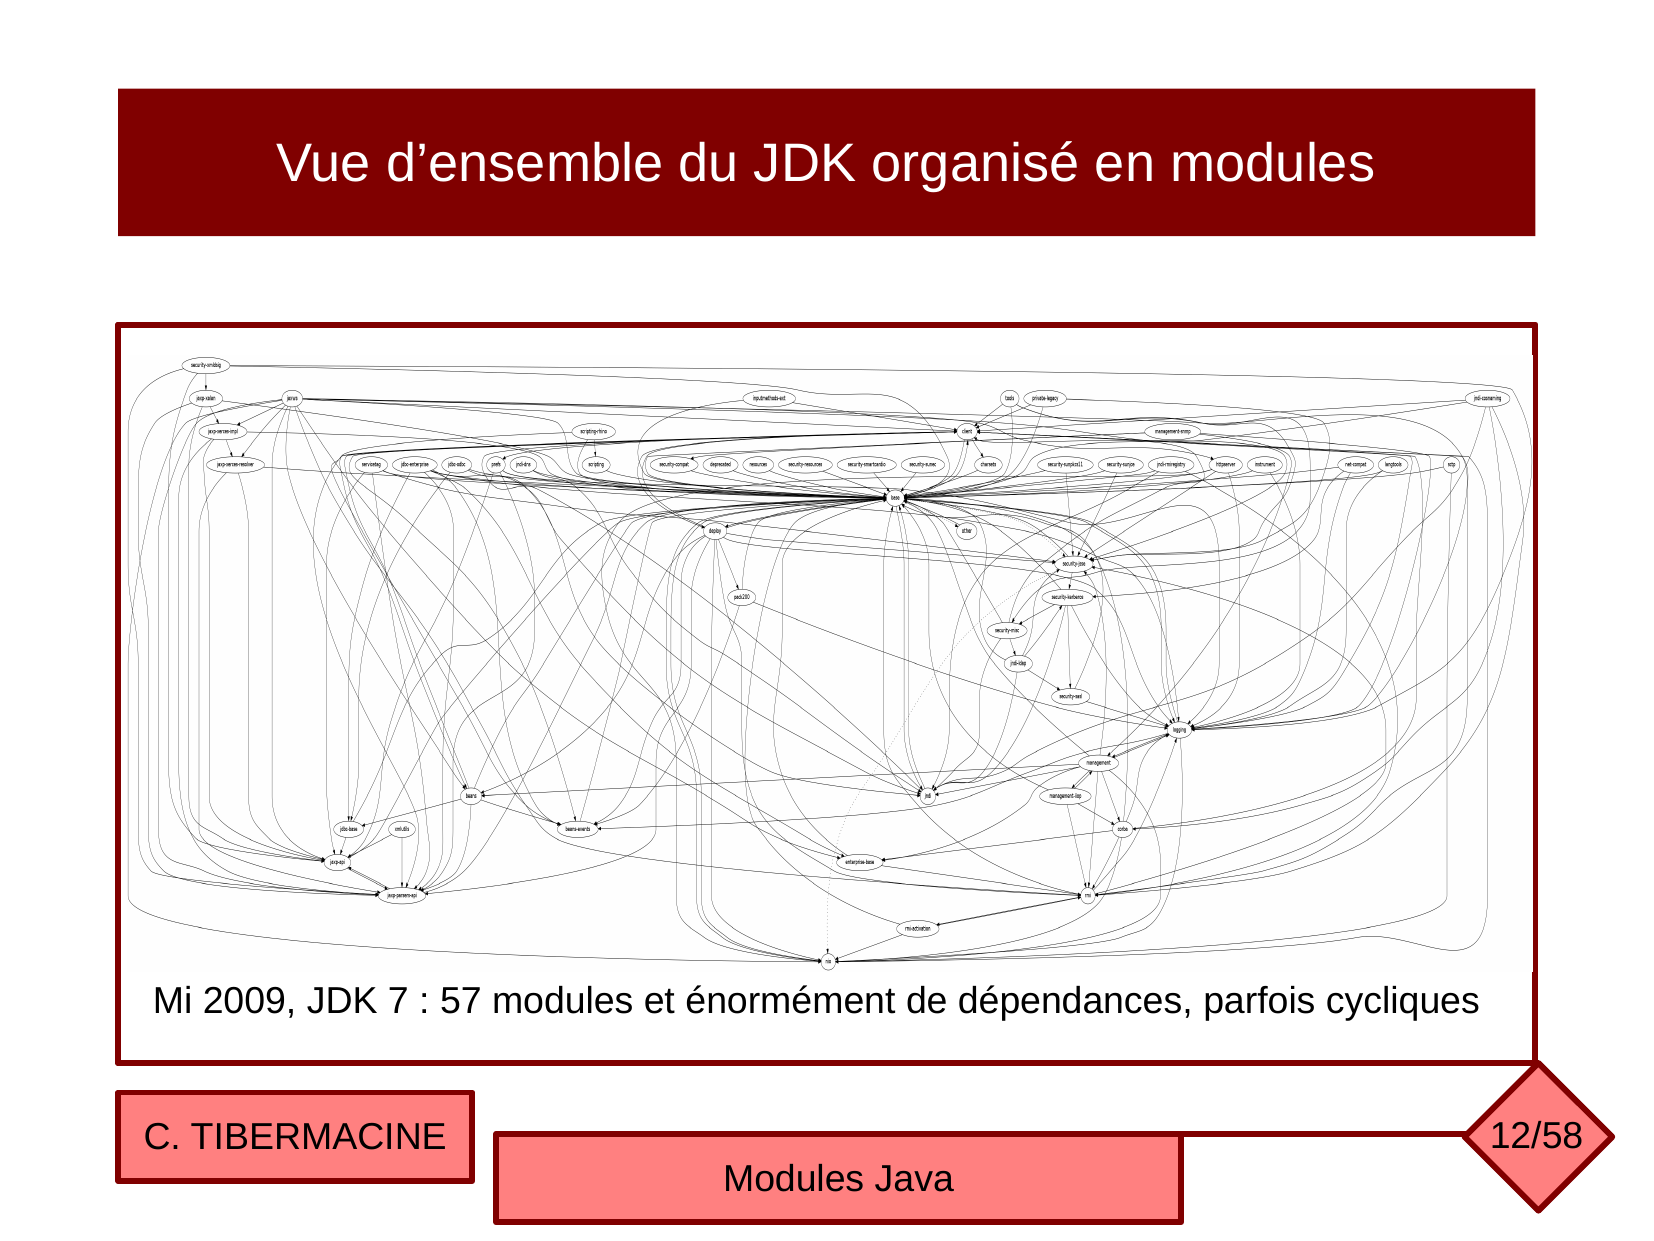

Vue d’ensemble du JDK organisé en modules
...
Mi 2009, JDK 7 : 57 modules et énormément de dépendances, parfois cycliques
C. TIBERMACINE
Modules Java